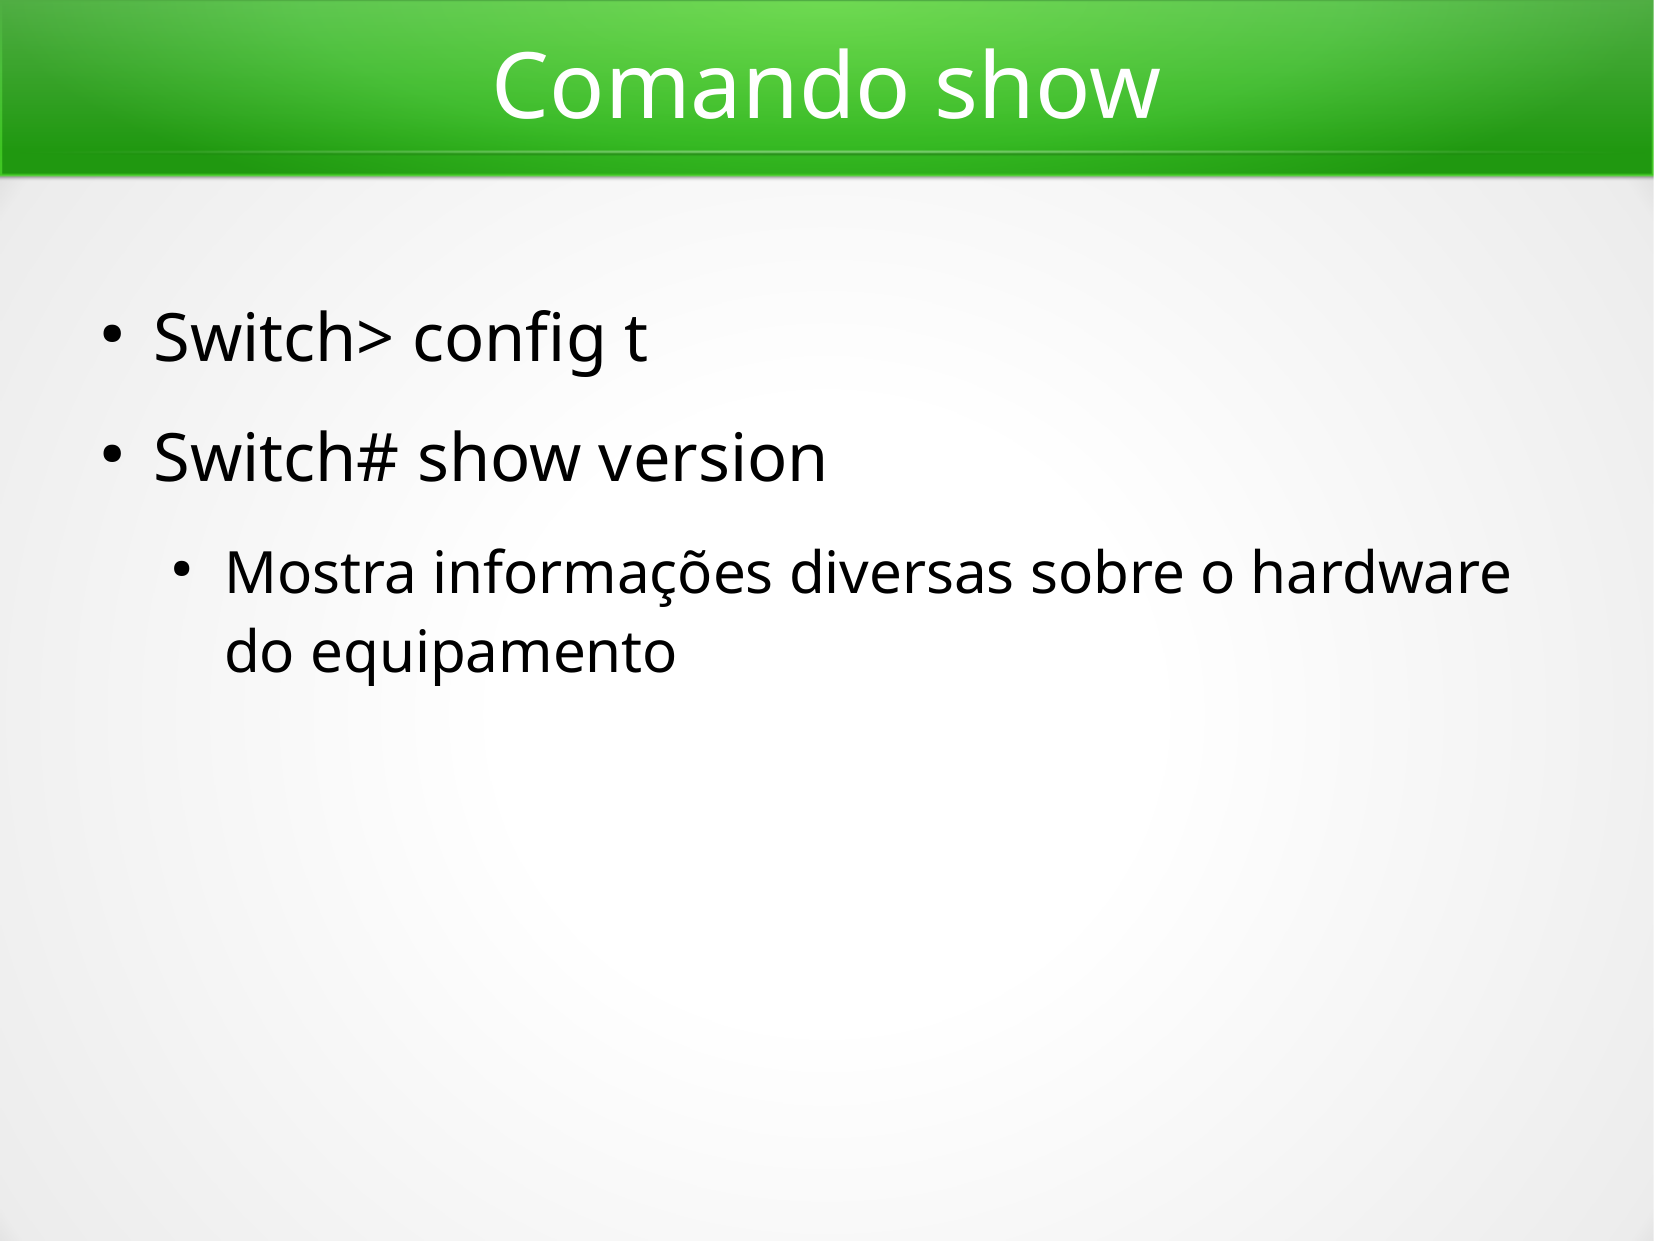

# Comando show
Switch> config t
Switch# show version
Mostra informações diversas sobre o hardware do equipamento